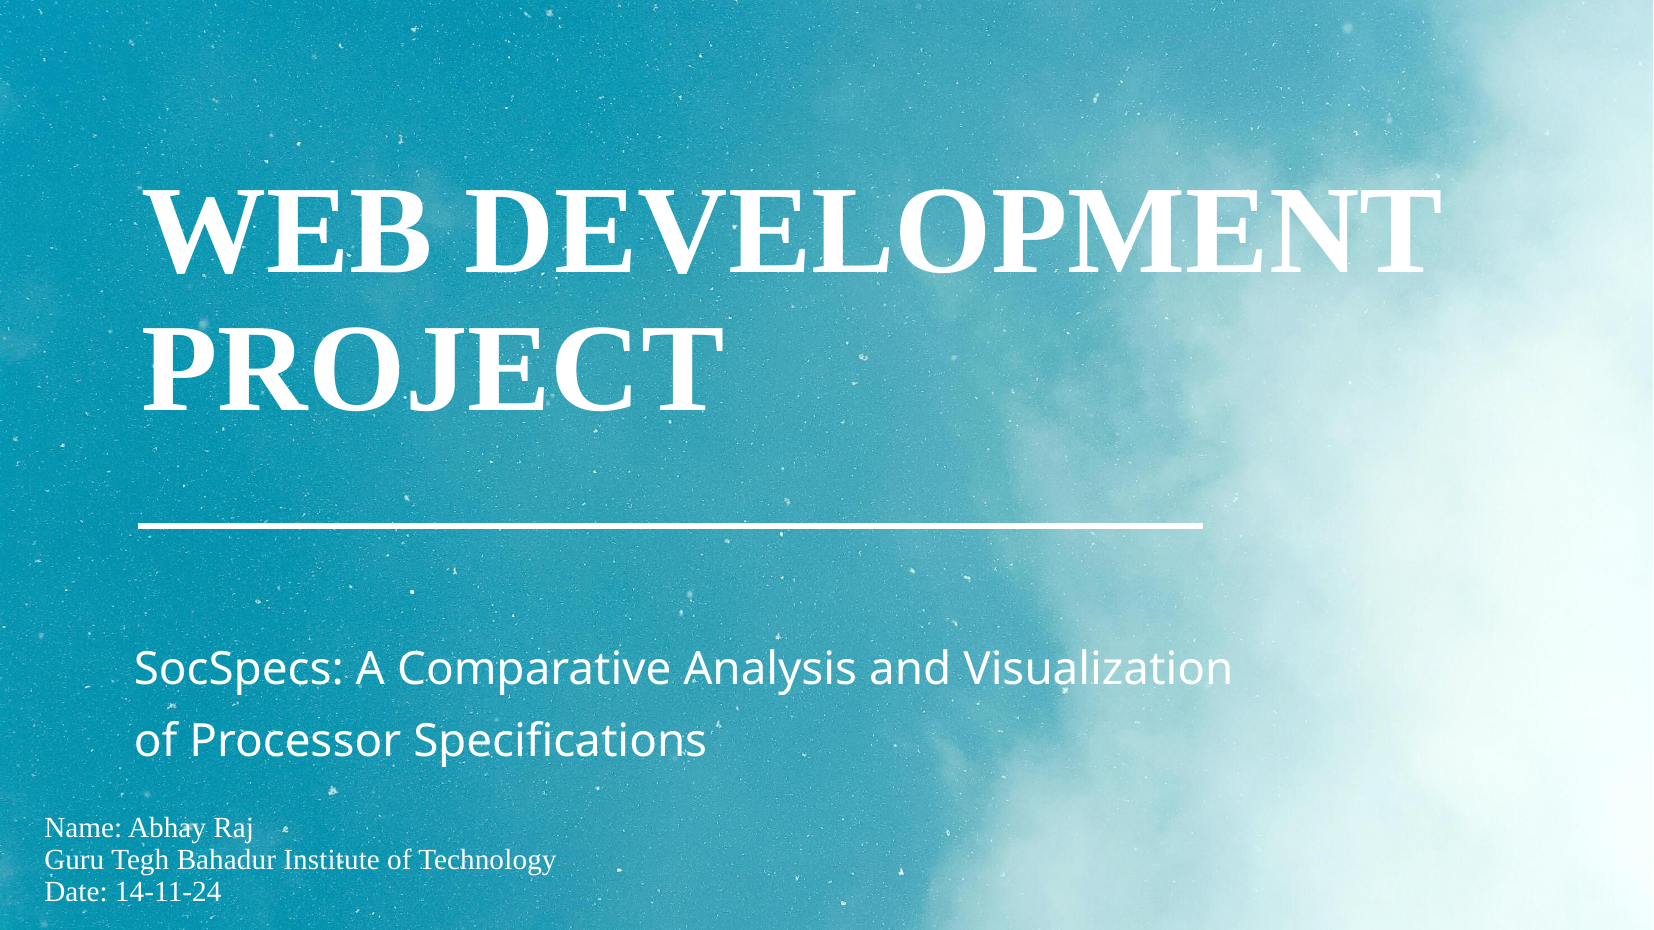

# WEB DEVELOPMENT PROJECT
SocSpecs: A Comparative Analysis and Visualization of Processor Specifications
Name: Abhay Raj
Guru Tegh Bahadur Institute of Technology
Date: 14-11-24